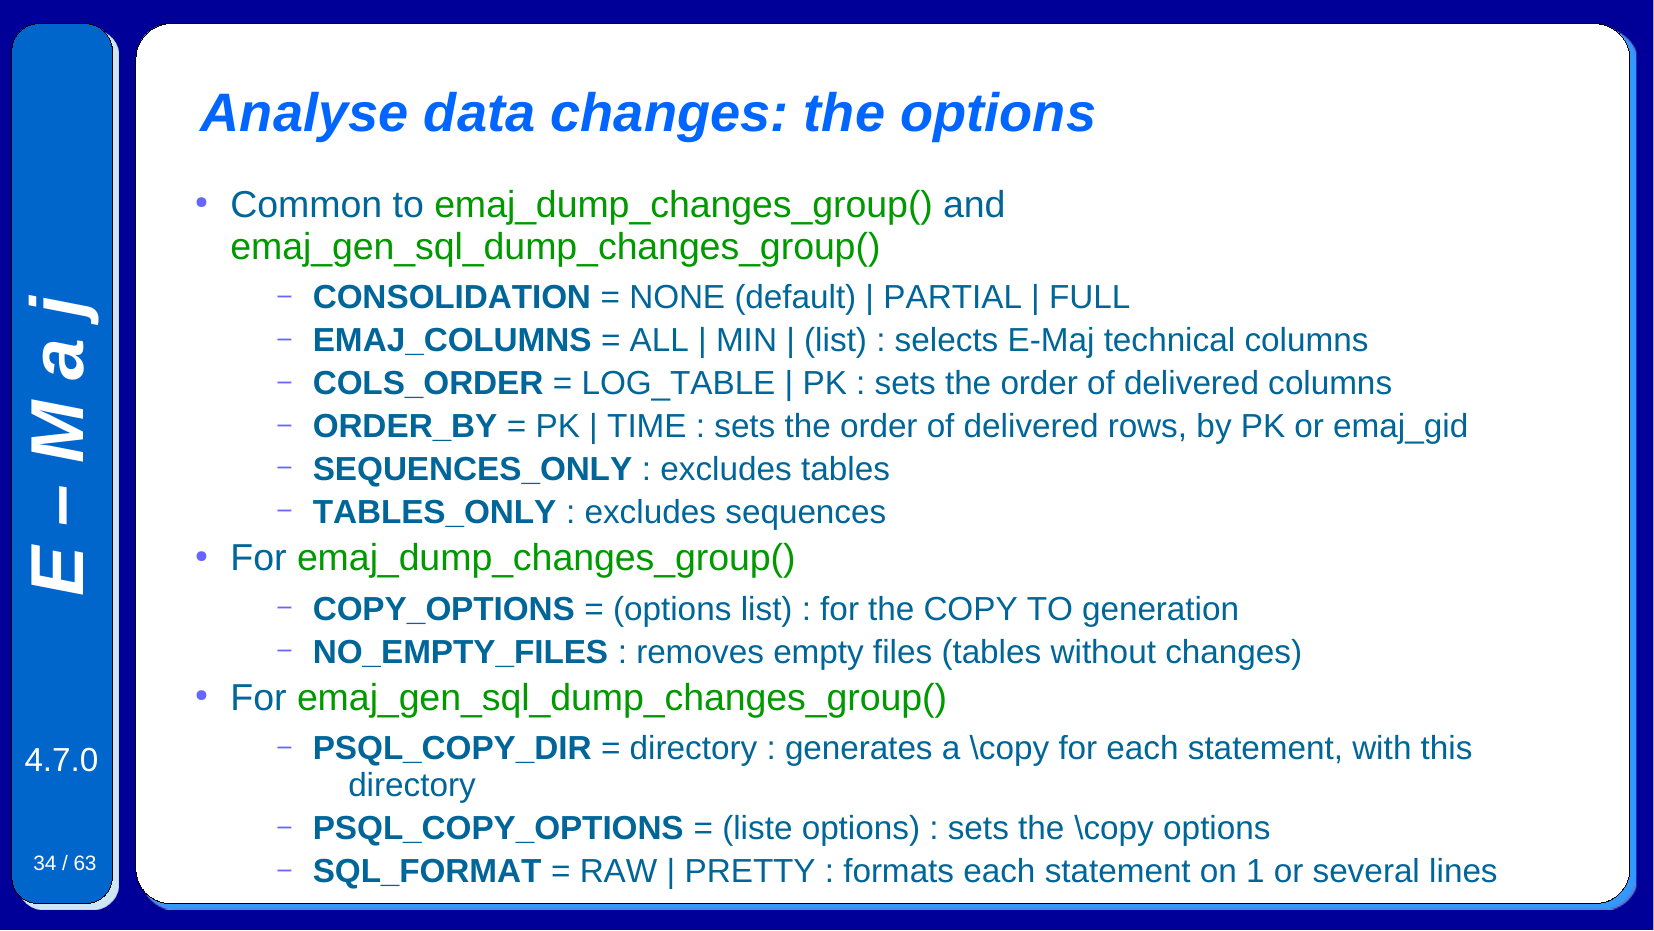

# Analyse data changes: the options
Common to emaj_dump_changes_group() and emaj_gen_sql_dump_changes_group()
CONSOLIDATION = NONE (default) | PARTIAL | FULL
EMAJ_COLUMNS = ALL | MIN | (list) : selects E-Maj technical columns
COLS_ORDER = LOG_TABLE | PK : sets the order of delivered columns
ORDER_BY = PK | TIME : sets the order of delivered rows, by PK or emaj_gid
SEQUENCES_ONLY : excludes tables
TABLES_ONLY : excludes sequences
For emaj_dump_changes_group()
COPY_OPTIONS = (options list) : for the COPY TO generation
NO_EMPTY_FILES : removes empty files (tables without changes)
For emaj_gen_sql_dump_changes_group()
PSQL_COPY_DIR = directory : generates a \copy for each statement, with this directory
PSQL_COPY_OPTIONS = (liste options) : sets the \copy options
SQL_FORMAT = RAW | PRETTY : formats each statement on 1 or several lines